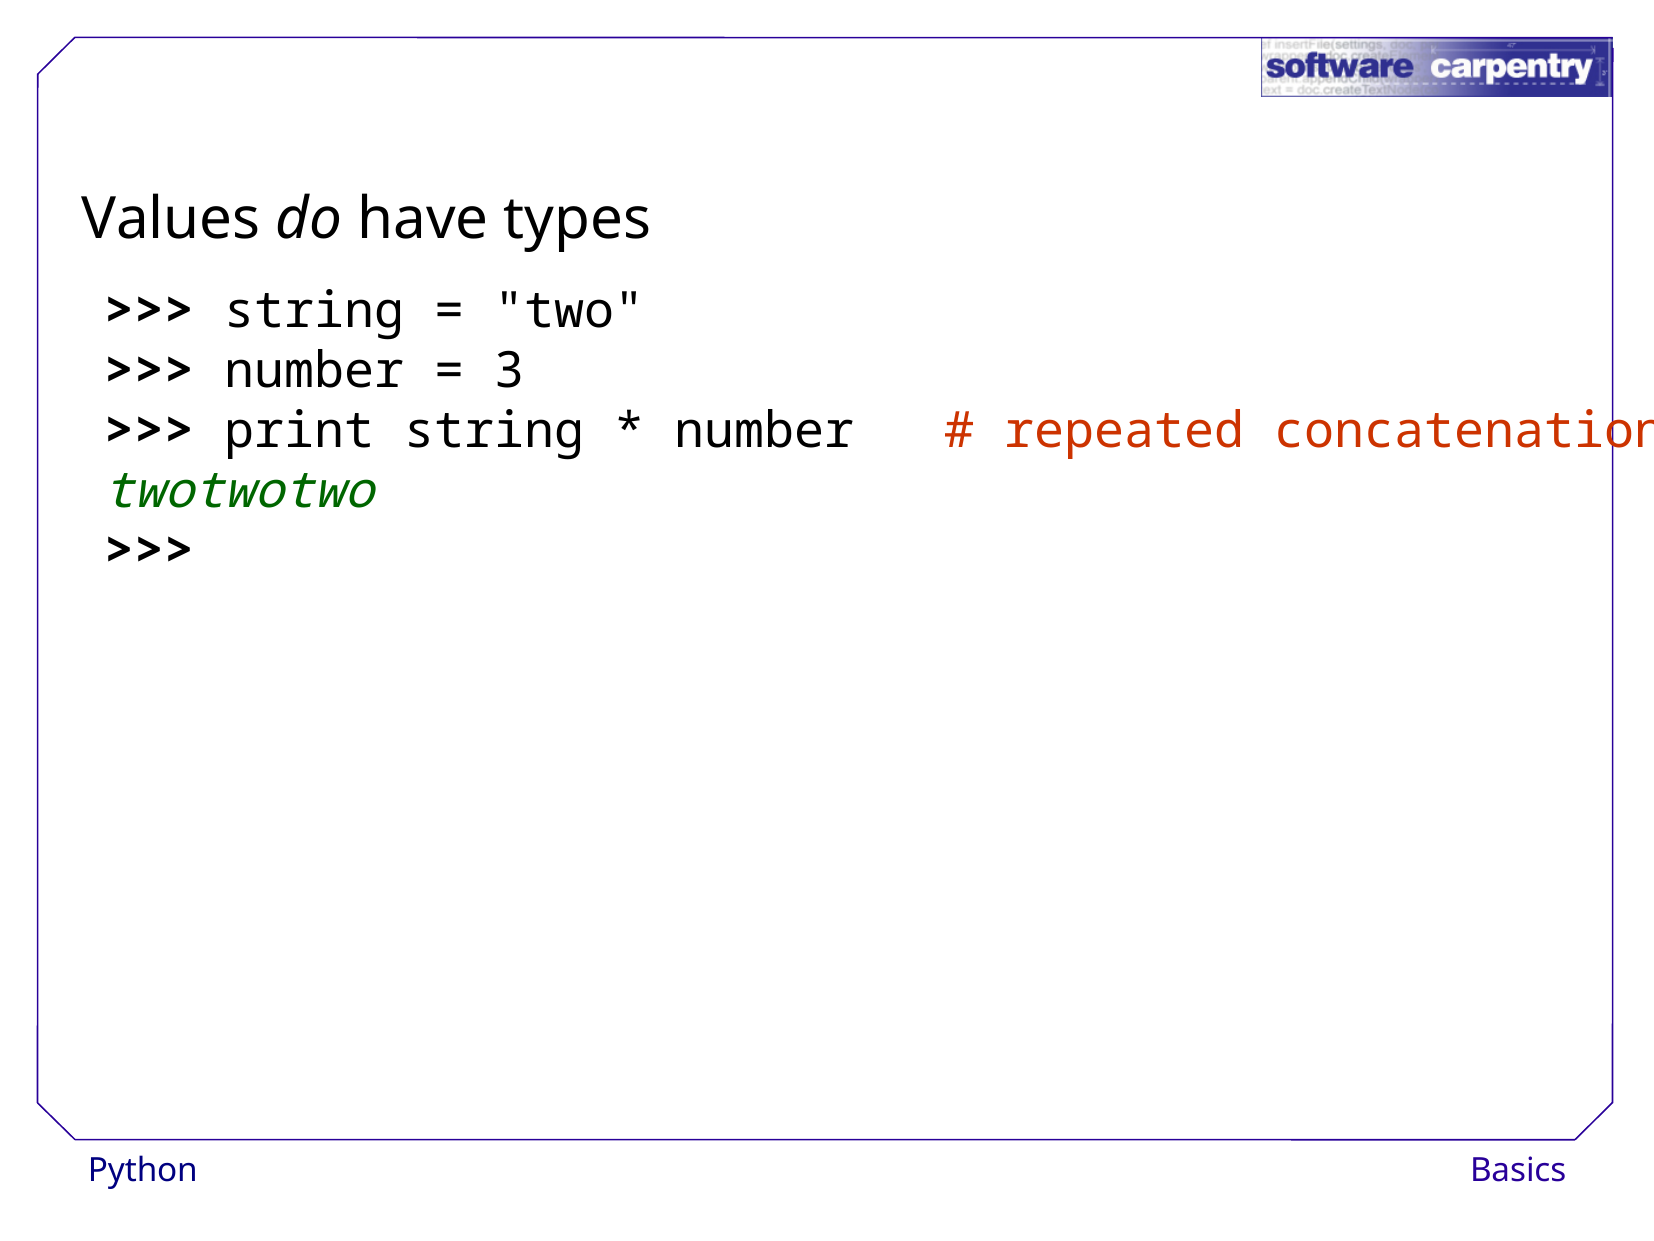

Values do have types
>>> string = "two"
>>> number = 3
>>> print string * number # repeated concatenation
twotwotwo
>>>